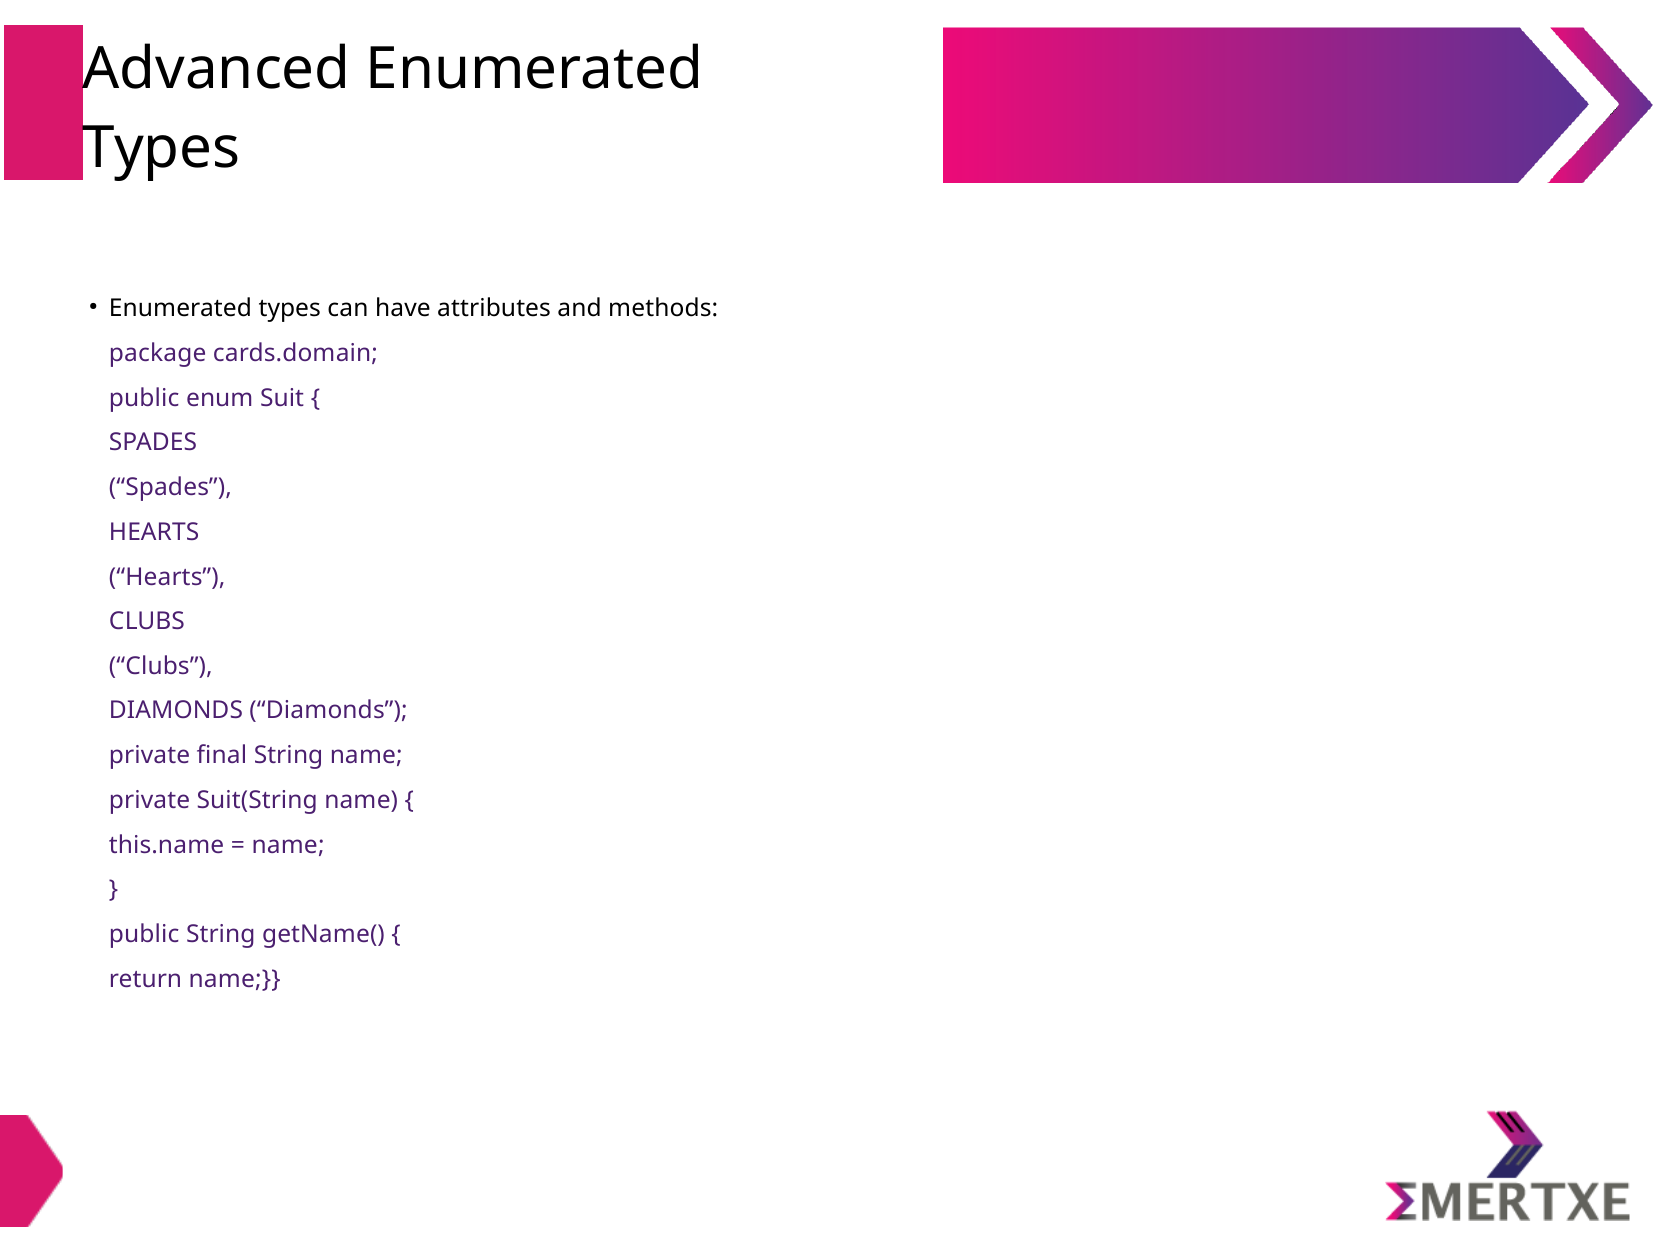

# Advanced Enumerated Types
Enumerated types can have attributes and methods:
package cards.domain;
public enum Suit {
SPADES
(“Spades”),
HEARTS
(“Hearts”),
CLUBS
(“Clubs”),
DIAMONDS (“Diamonds”);
private final String name;
private Suit(String name) {
this.name = name;
}
public String getName() {
return name;}}